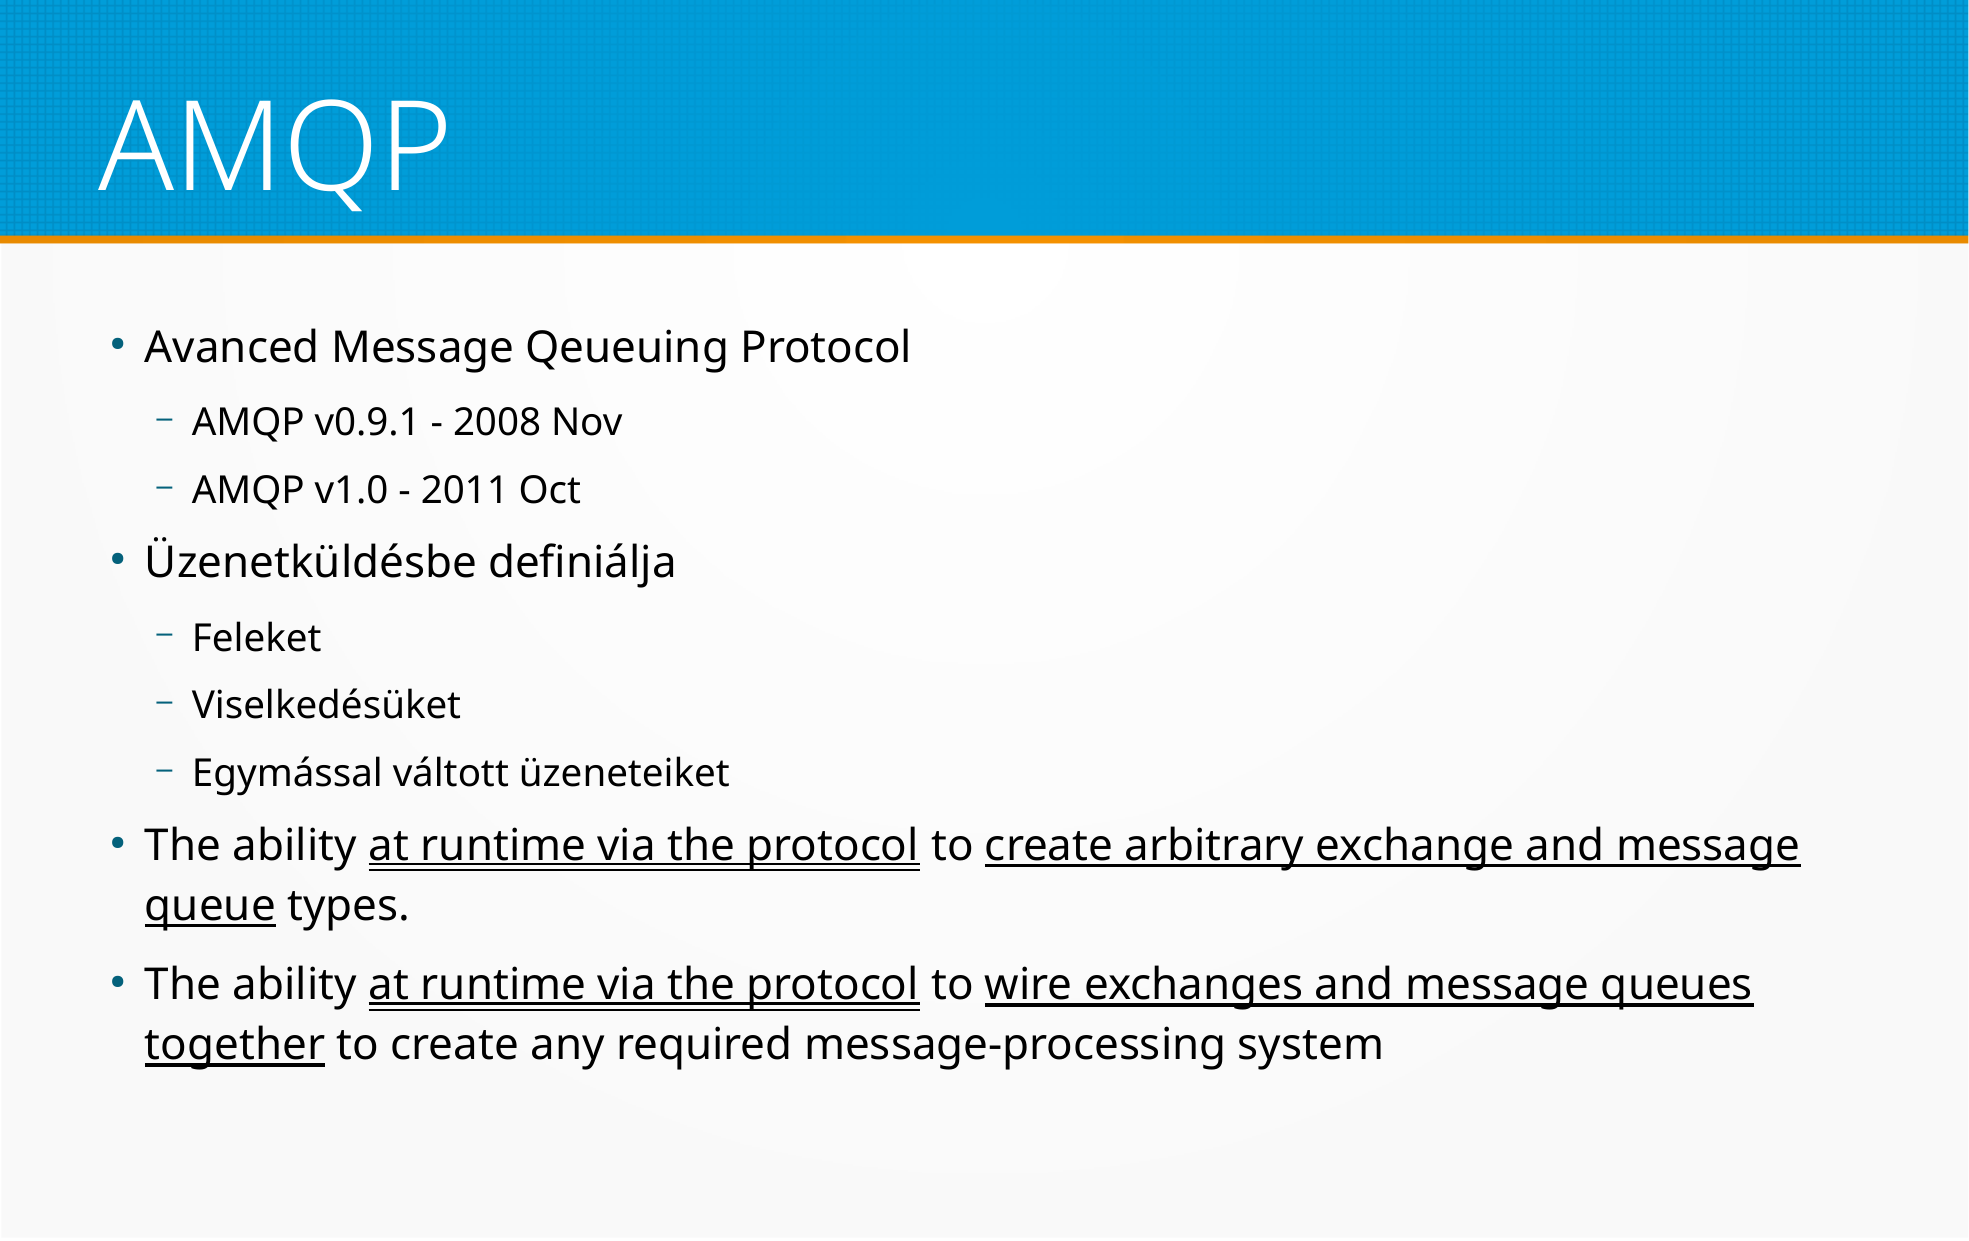

# AMQP
Avanced Message Qeueuing Protocol
AMQP v0.9.1 - 2008 Nov
AMQP v1.0 - 2011 Oct
Üzenetküldésbe definiálja
Feleket
Viselkedésüket
Egymással váltott üzeneteiket
The ability at runtime via the protocol to create arbitrary exchange and message queue types.
The ability at runtime via the protocol to wire exchanges and message queues together to create any required message-processing system